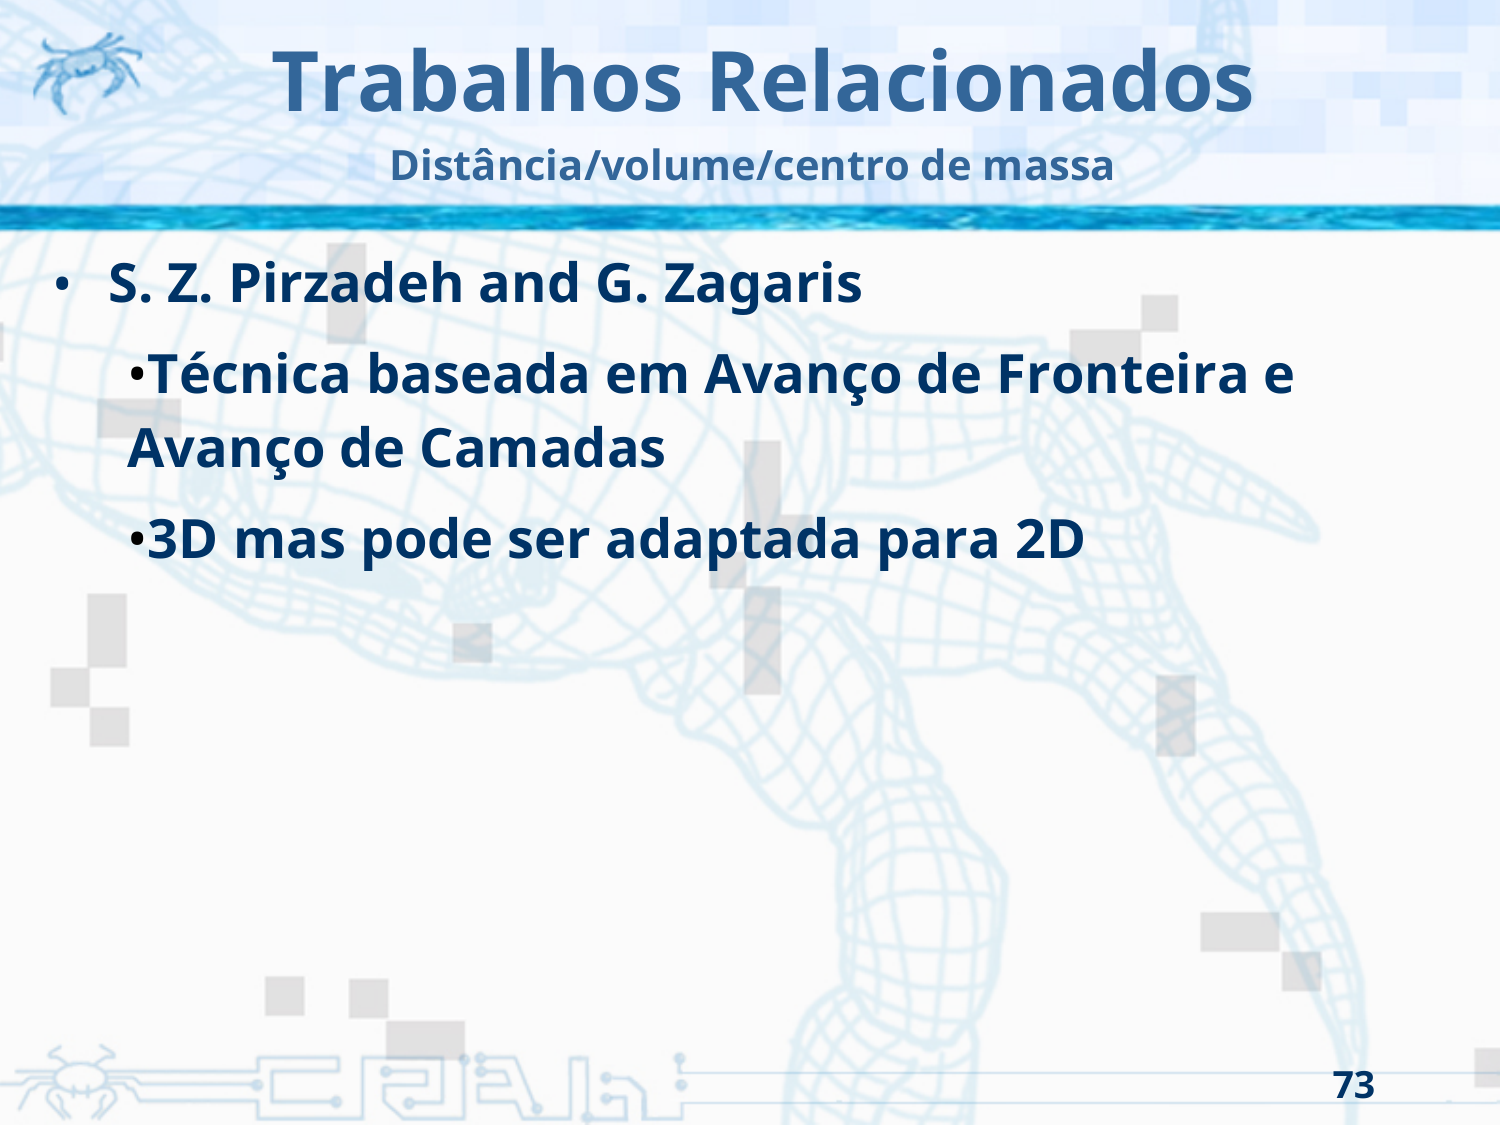

Trabalhos Relacionados
Distância/volume/centro de massa
S. Z. Pirzadeh and G. Zagaris
Técnica baseada em Avanço de Fronteira e Avanço de Camadas
3D mas pode ser adaptada para 2D